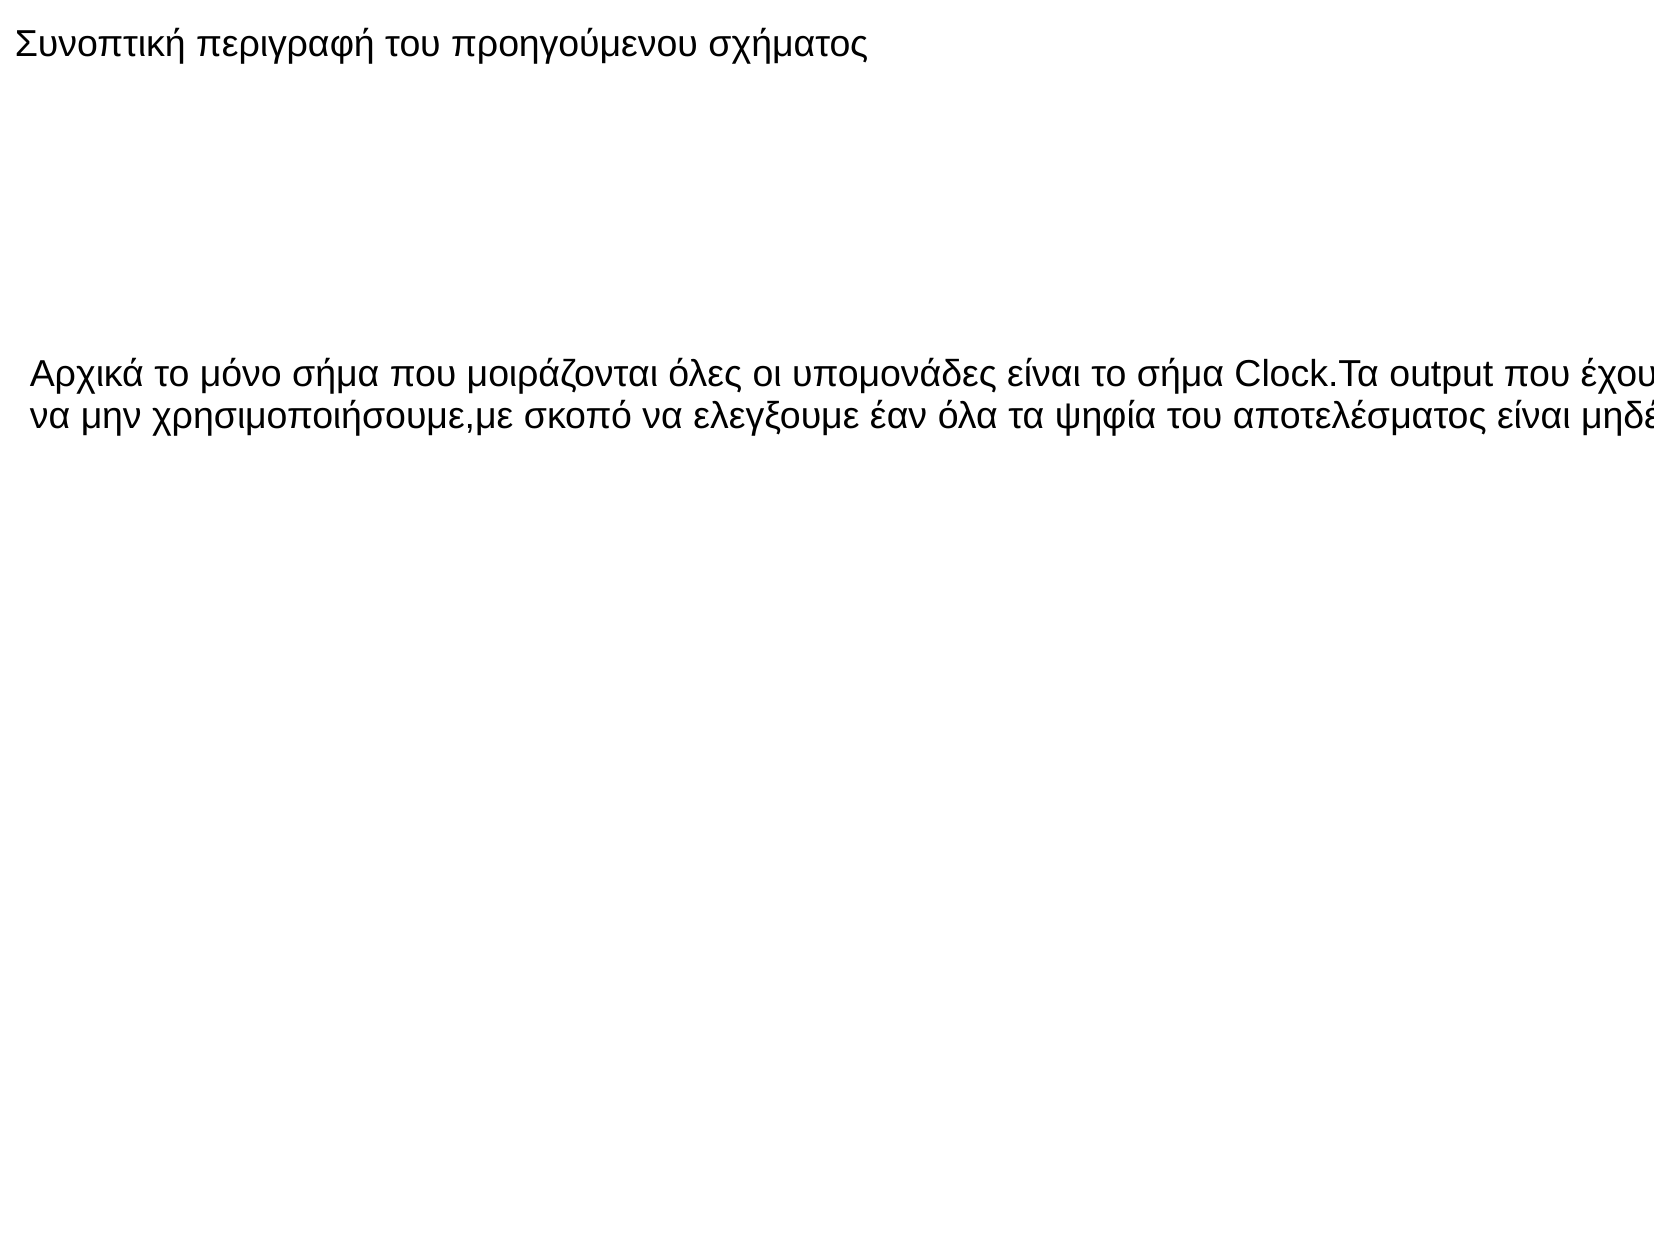

Συνοπτική περιγραφή του προηγούμενου σχήματος
Αρχικά το μόνο σήμα που μοιράζονται όλες οι υπομονάδες είναι το σήμα Clock.Τα output που έχουν χρησημοποιηθεί για τα Χ και Y είναι μόνο για λόγους ελέγχου ορθότητας του κυκλώματος.Χρησιμοποιούμε μια πύλη not τεσσάρων εισόδων,όπου οι είσοδοι είναι τα 4 bits του αποτελέσματος της αφαίρεσης χωρίς το τελικό κρατουμενο το οποίο επιλέγουμε να μην χρησιμοποιήσουμε,με σκοπό να ελεγξουμε έαν όλα τα ψηφία του αποτελέσματος είναι μηδέν ή όχι.Όταν όλα τα ψηφία πάρουν την τίμη 0 τότε η πύλη επιστρέφει την τιμή 1 την οποία στέλνουμε στην είσοδο J της υπομονάδας FlagZ και με το κατάλληλο σήμα SF είτε την αποθηκεύουμε είτε την αλλάζουμε στον επόμενο κύκλο ρολογιού.